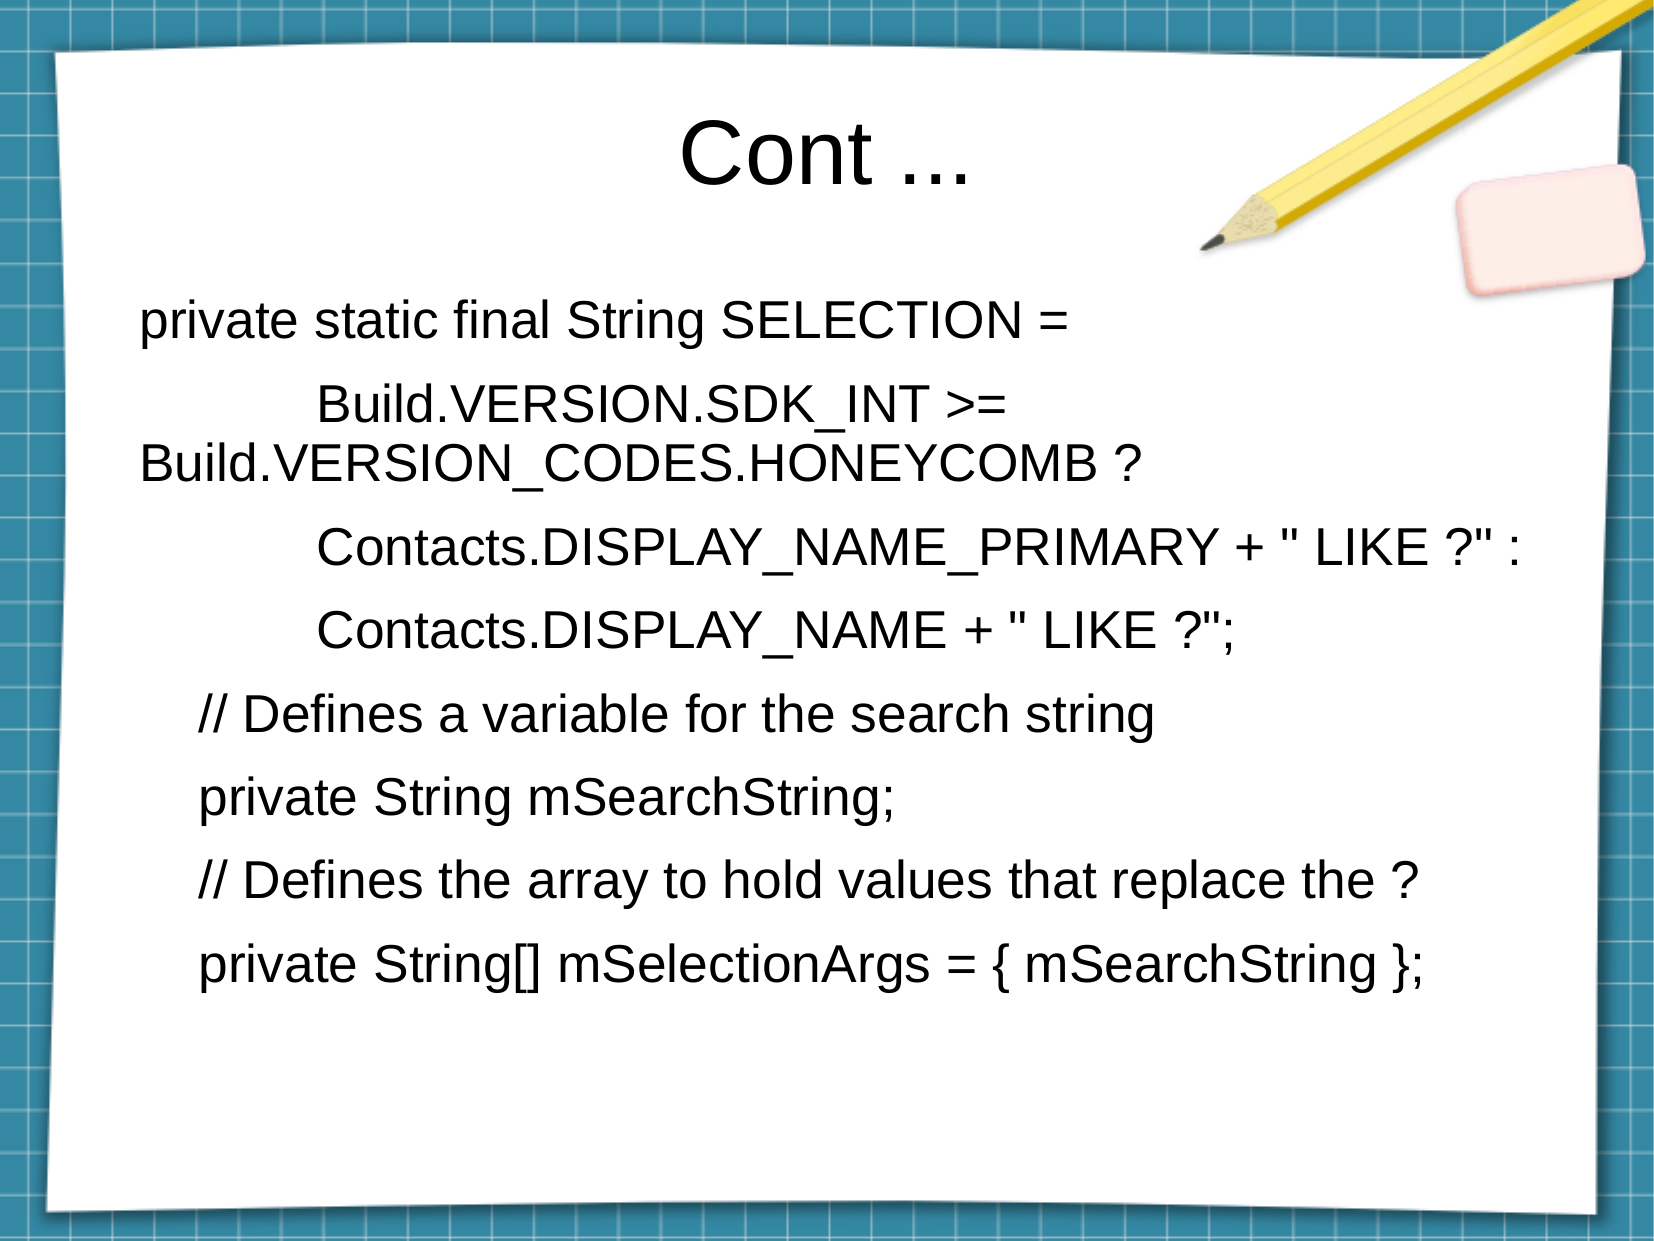

# Cont ...
private static final String SELECTION =
 Build.VERSION.SDK_INT >= Build.VERSION_CODES.HONEYCOMB ?
 Contacts.DISPLAY_NAME_PRIMARY + " LIKE ?" :
 Contacts.DISPLAY_NAME + " LIKE ?";
 // Defines a variable for the search string
 private String mSearchString;
 // Defines the array to hold values that replace the ?
 private String[] mSelectionArgs = { mSearchString };